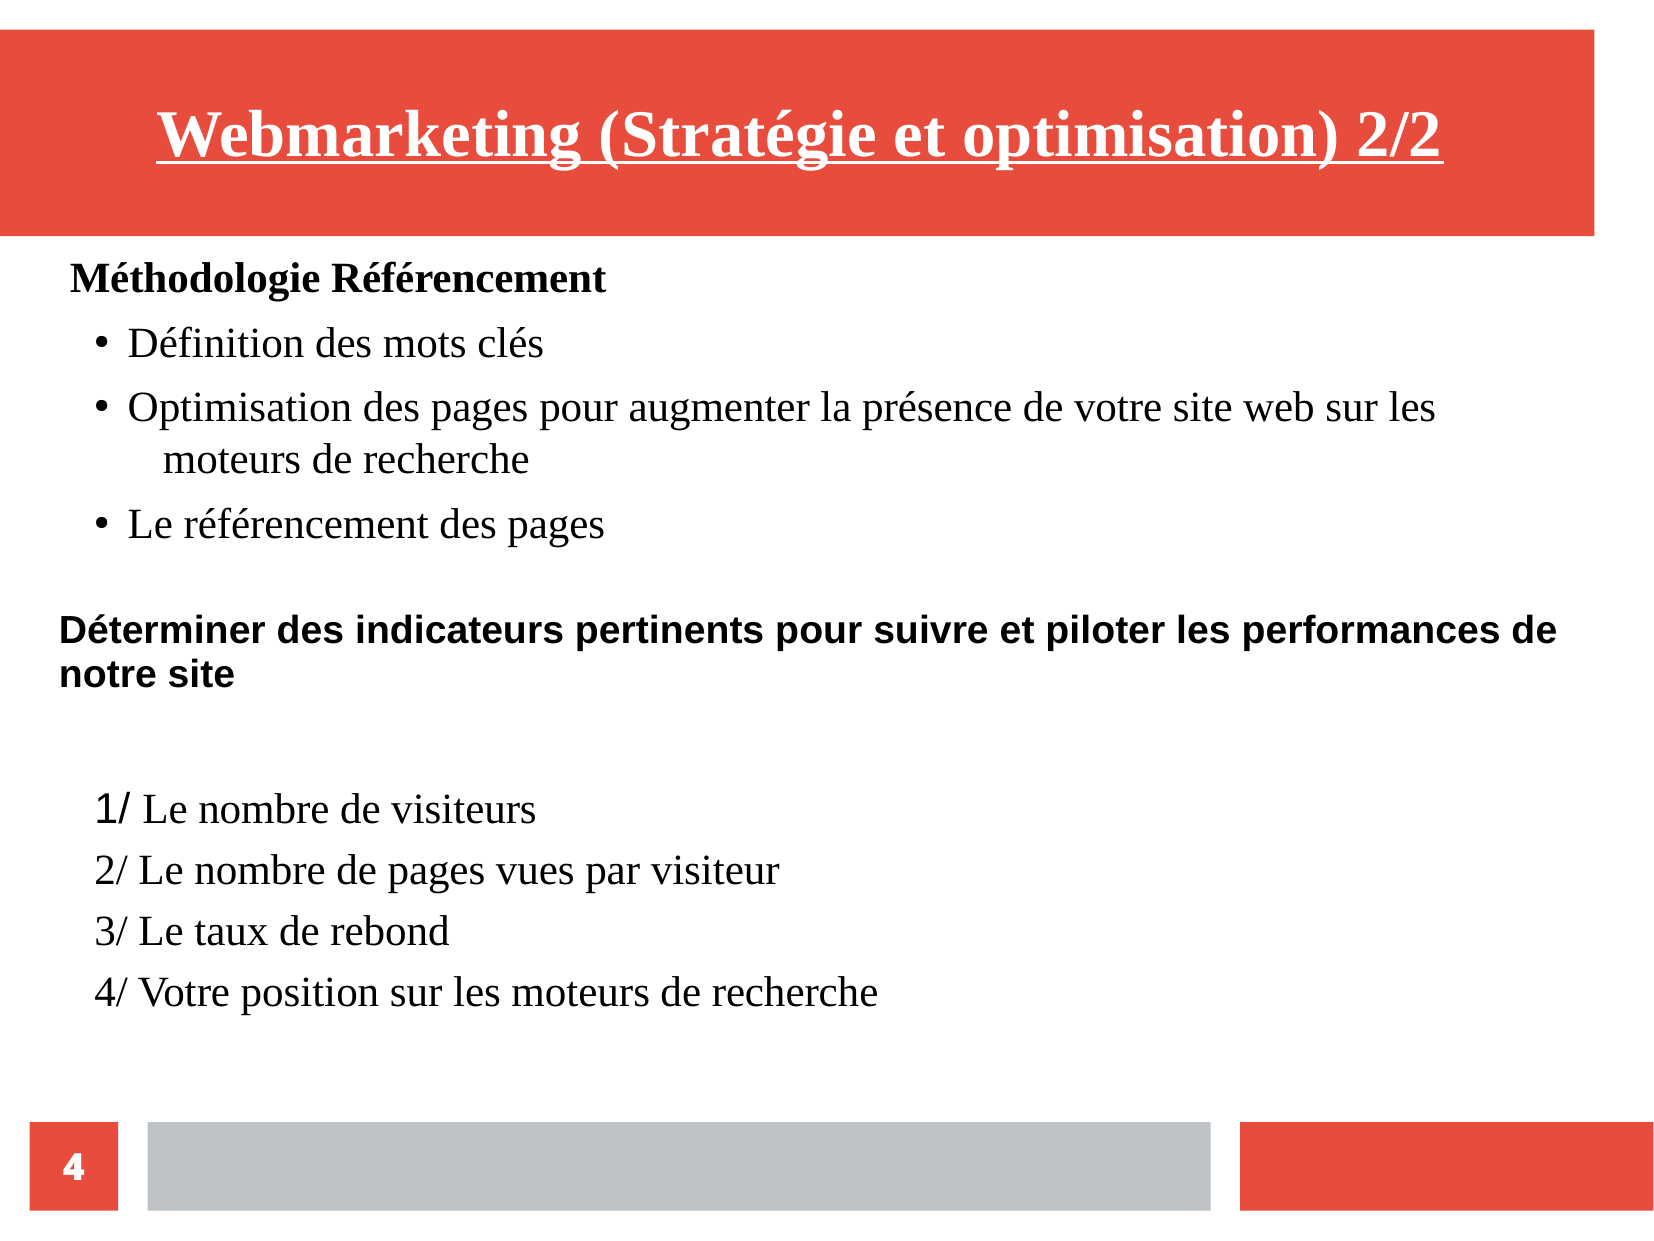

# Webmarketing (Stratégie et optimisation) 2/2
 Méthodologie Référencement
Définition des mots clés
Optimisation des pages pour augmenter la présence de votre site web sur les moteurs de recherche
Le référencement des pages
Déterminer des indicateurs pertinents pour suivre et piloter les performances de notre site
1/ Le nombre de visiteurs
2/ Le nombre de pages vues par visiteur
3/ Le taux de rebond
4/ Votre position sur les moteurs de recherche
4